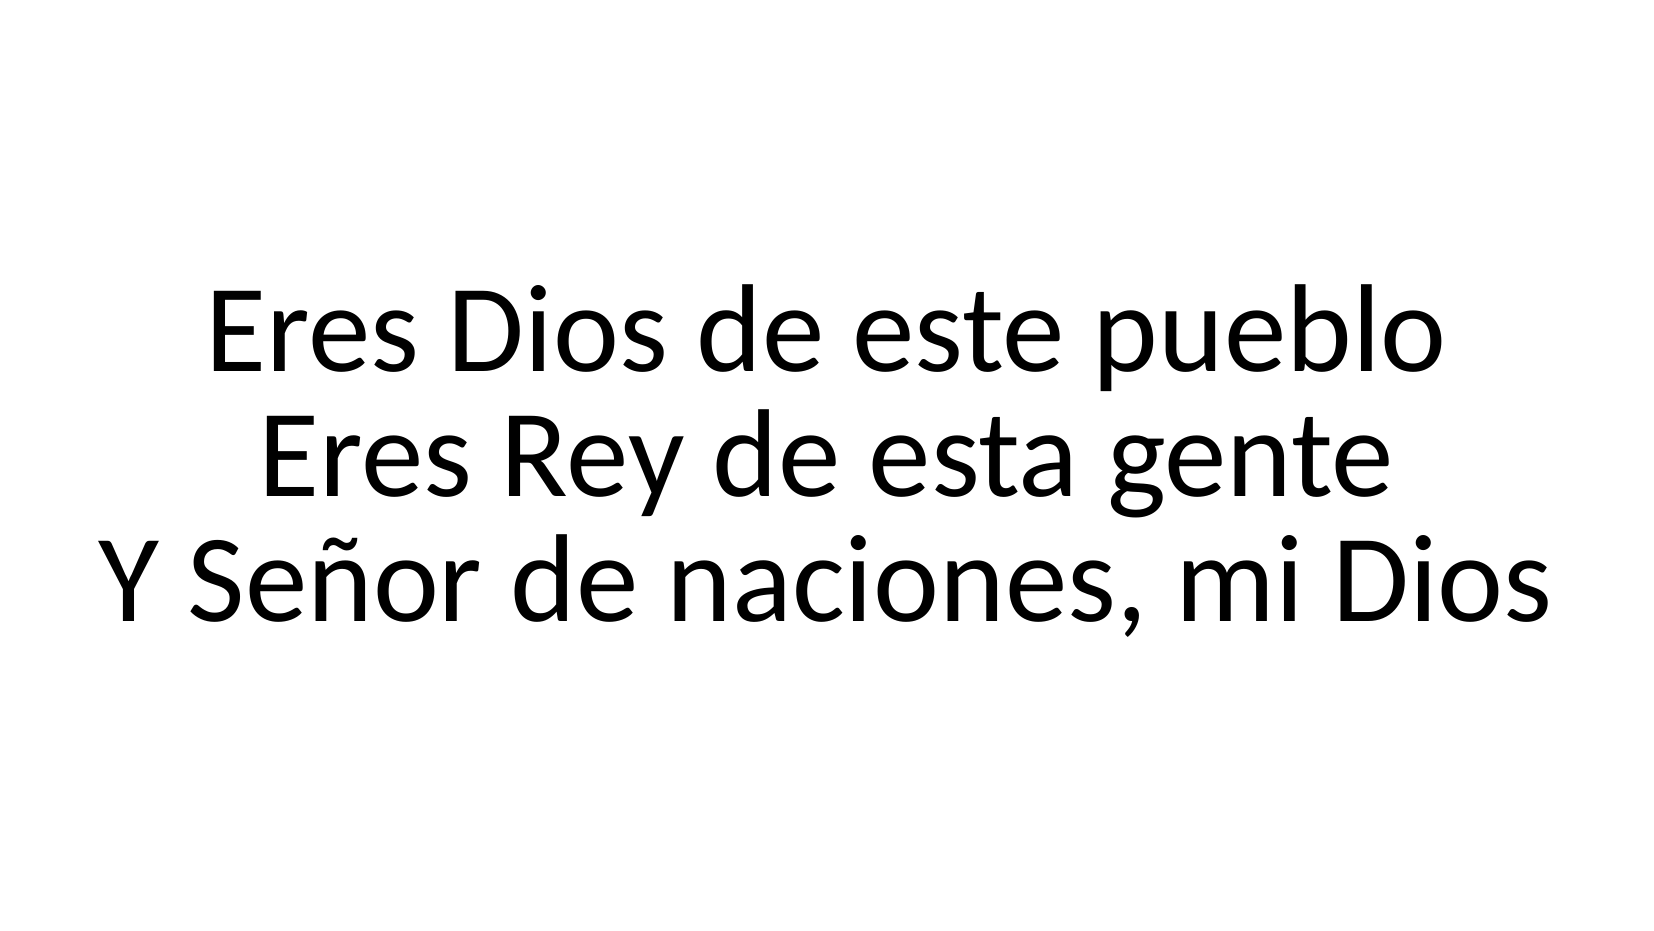

# Eres Dios de este pueblo Eres Rey de esta gente Y Señor de naciones, mi Dios